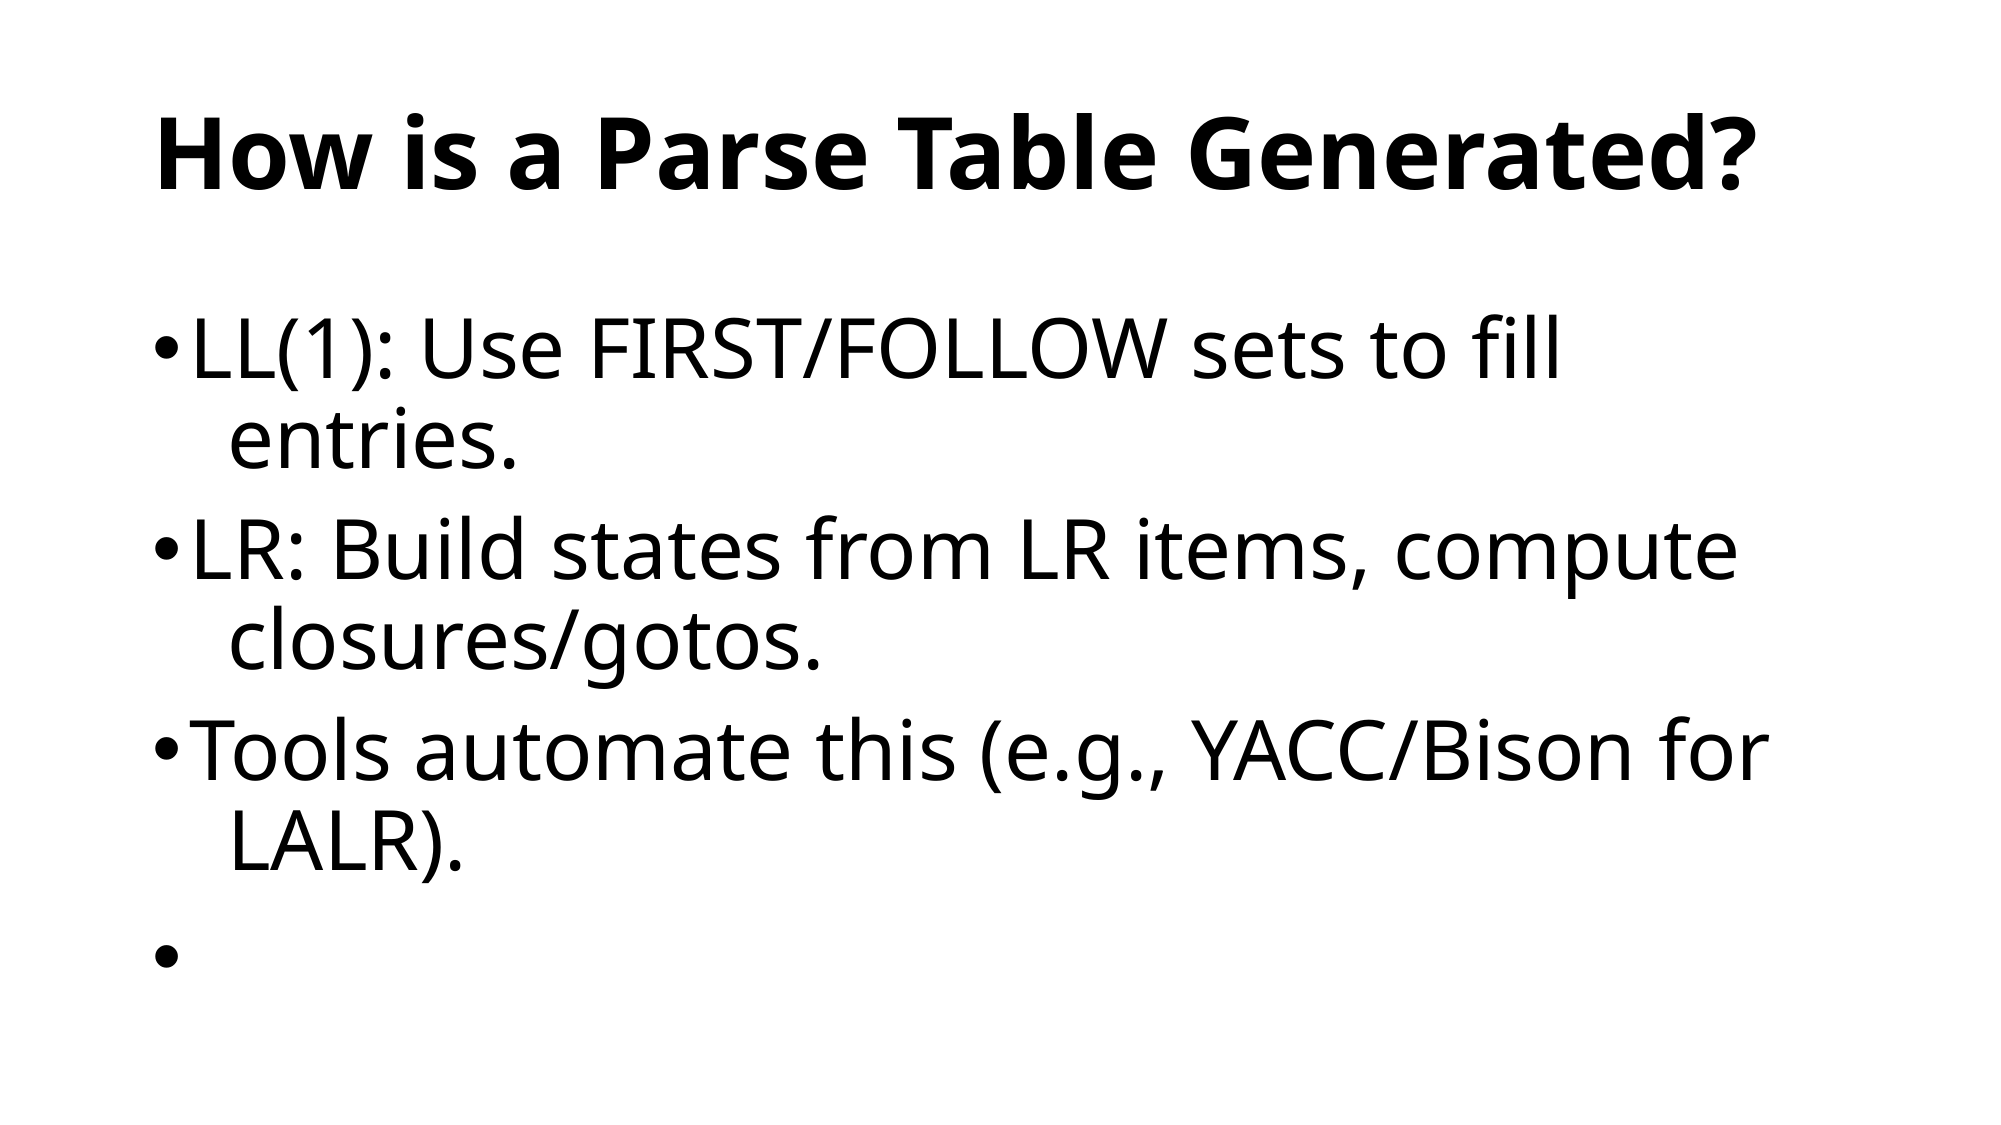

# How is a Parse Table Generated?
LL(1): Use FIRST/FOLLOW sets to fill entries.
LR: Build states from LR items, compute closures/gotos.
Tools automate this (e.g., YACC/Bison for LALR).